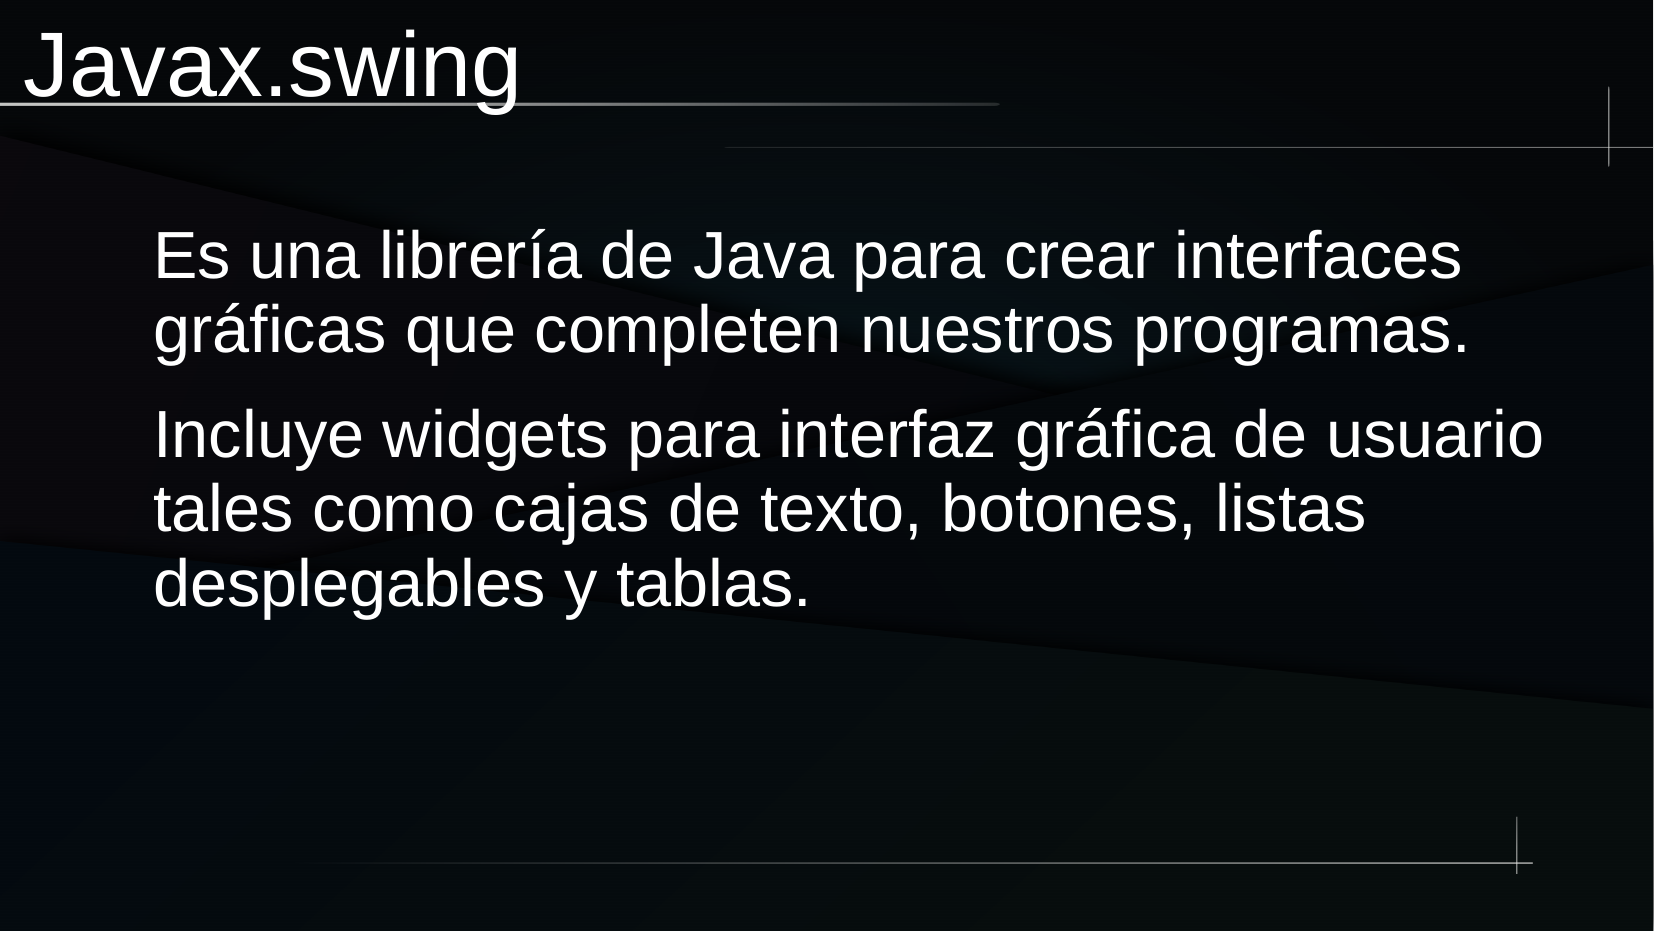

# Javax.swing
Es una librería de Java para crear interfaces gráficas que completen nuestros programas.
Incluye widgets para interfaz gráfica de usuario tales como cajas de texto, botones, listas desplegables y tablas.